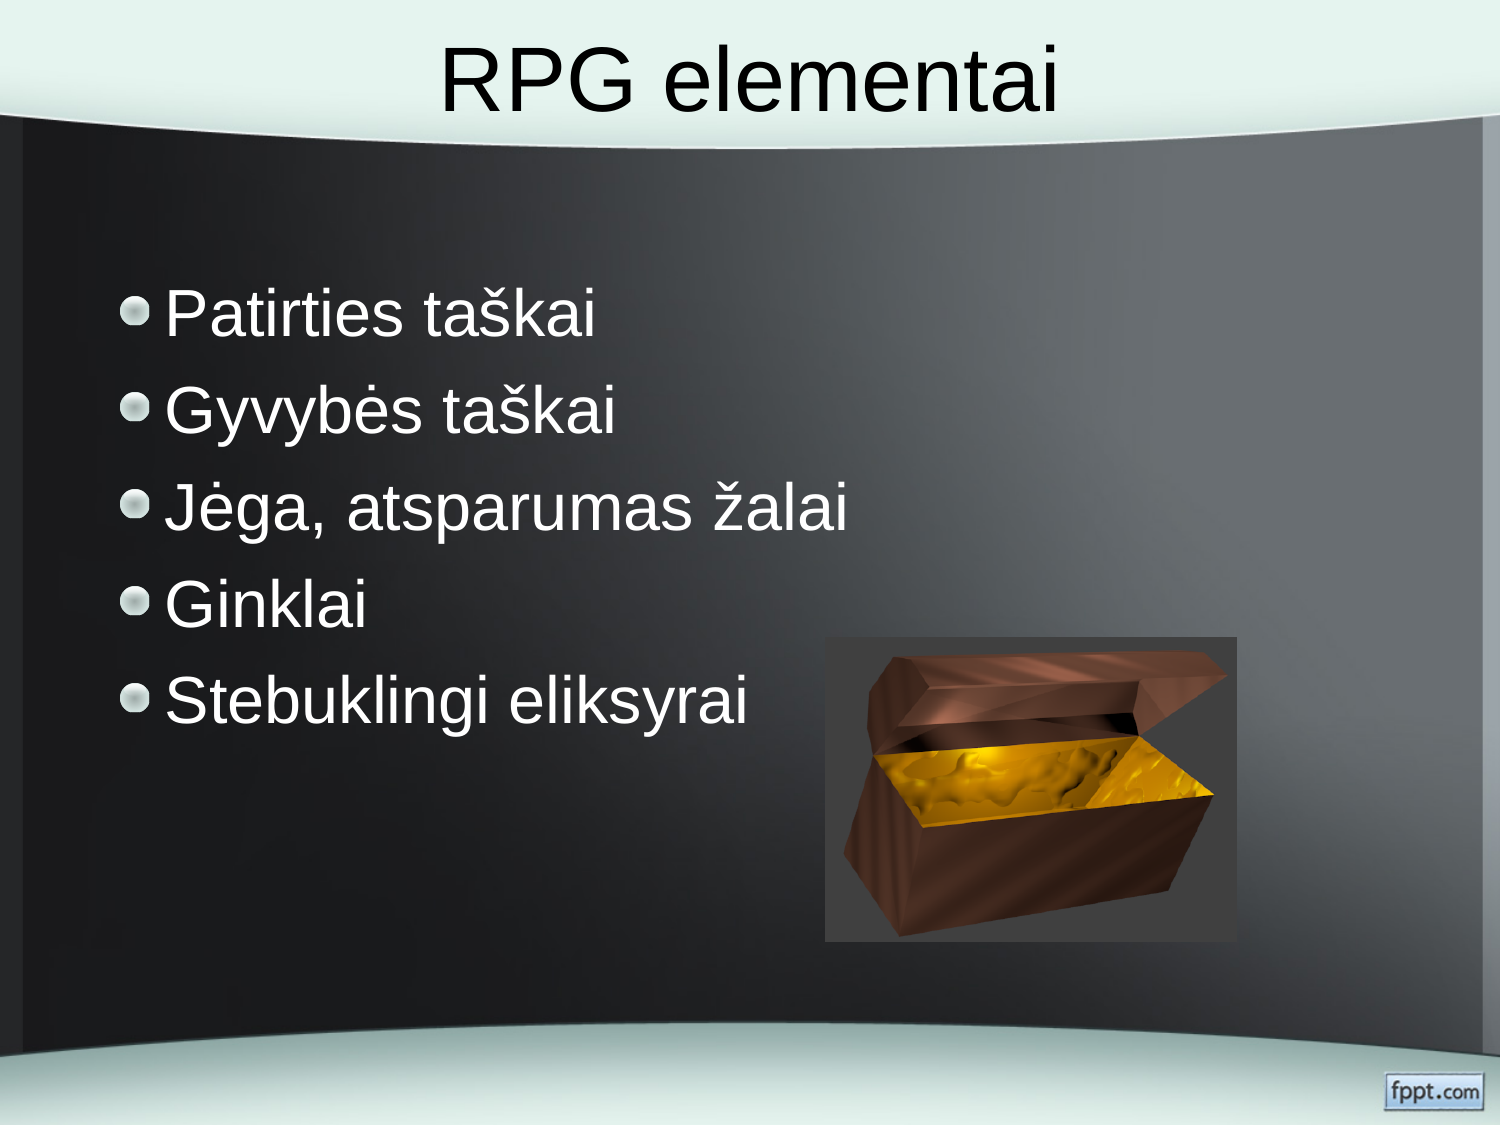

# RPG elementai
Patirties taškai
Gyvybės taškai
Jėga, atsparumas žalai
Ginklai
Stebuklingi eliksyrai